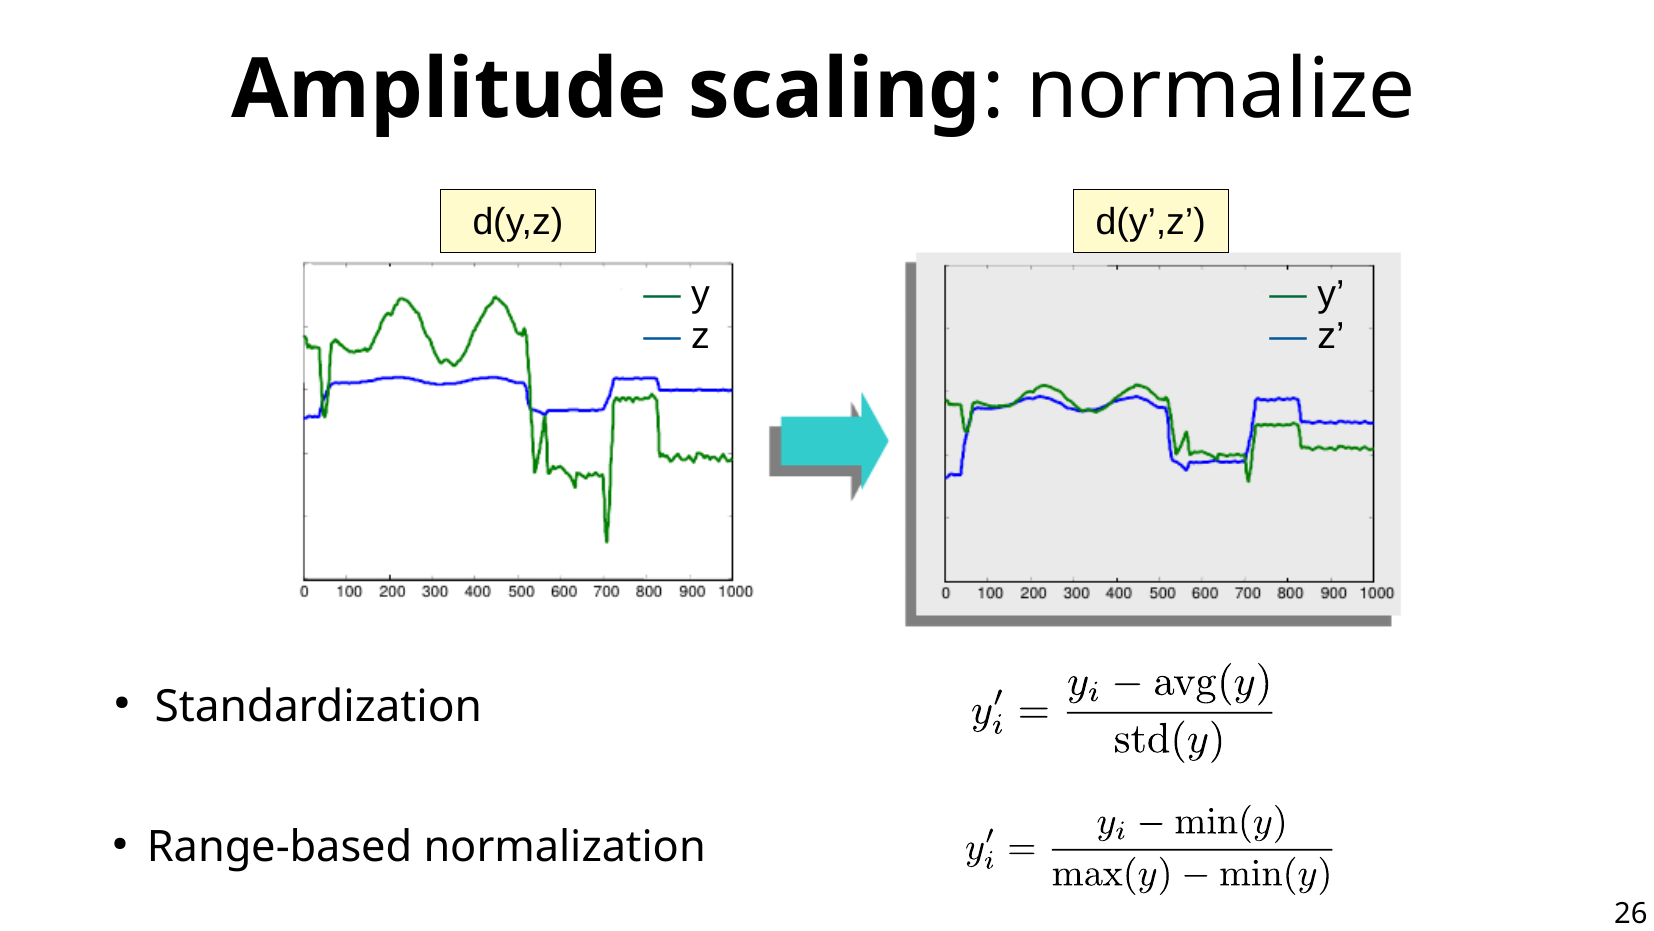

# Amplitude scaling: normalize
d(y,z)
d(y’,z’)
— y
— z
— y’
— z’
Standardization
Range-based normalization
26